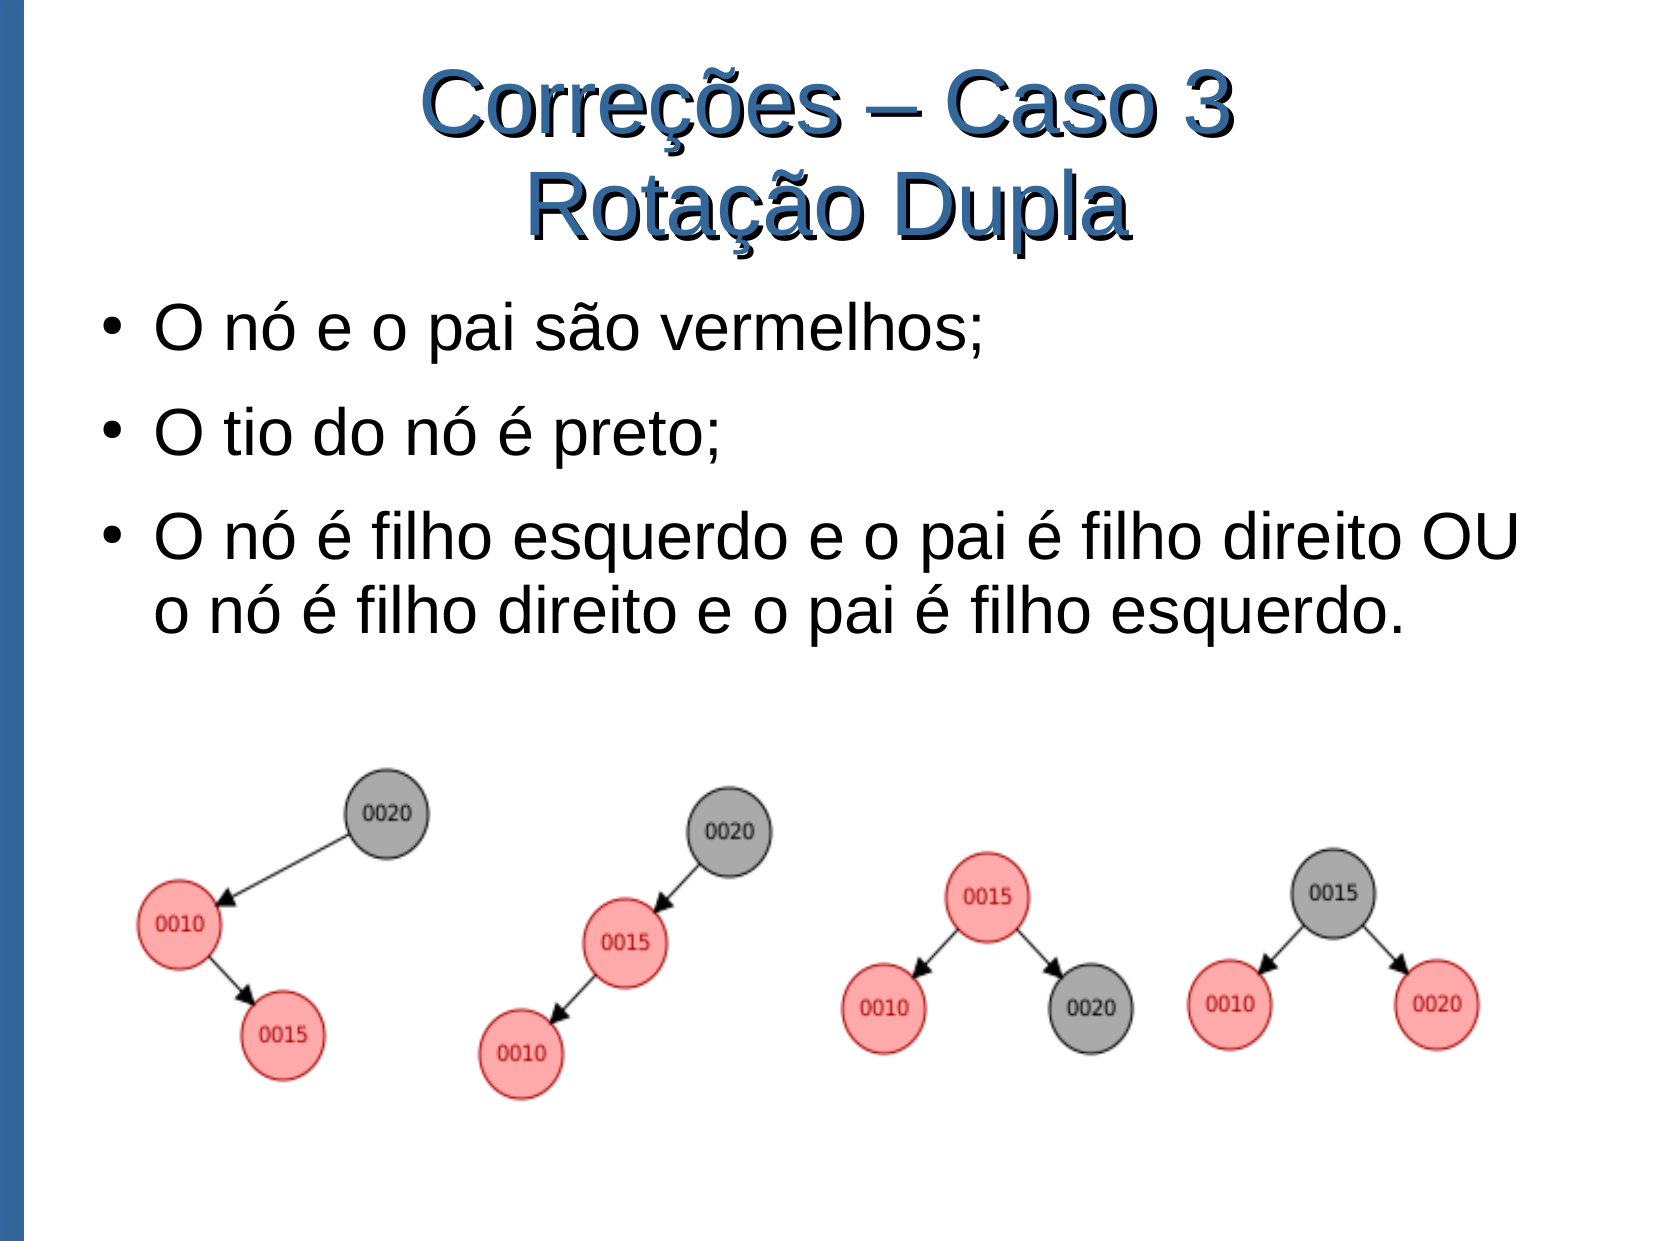

# Correções – Caso 3 Rotação Dupla
O nó e o pai são vermelhos;
O tio do nó é preto;
O nó é filho esquerdo e o pai é filho direito OU o nó é filho direito e o pai é filho esquerdo.